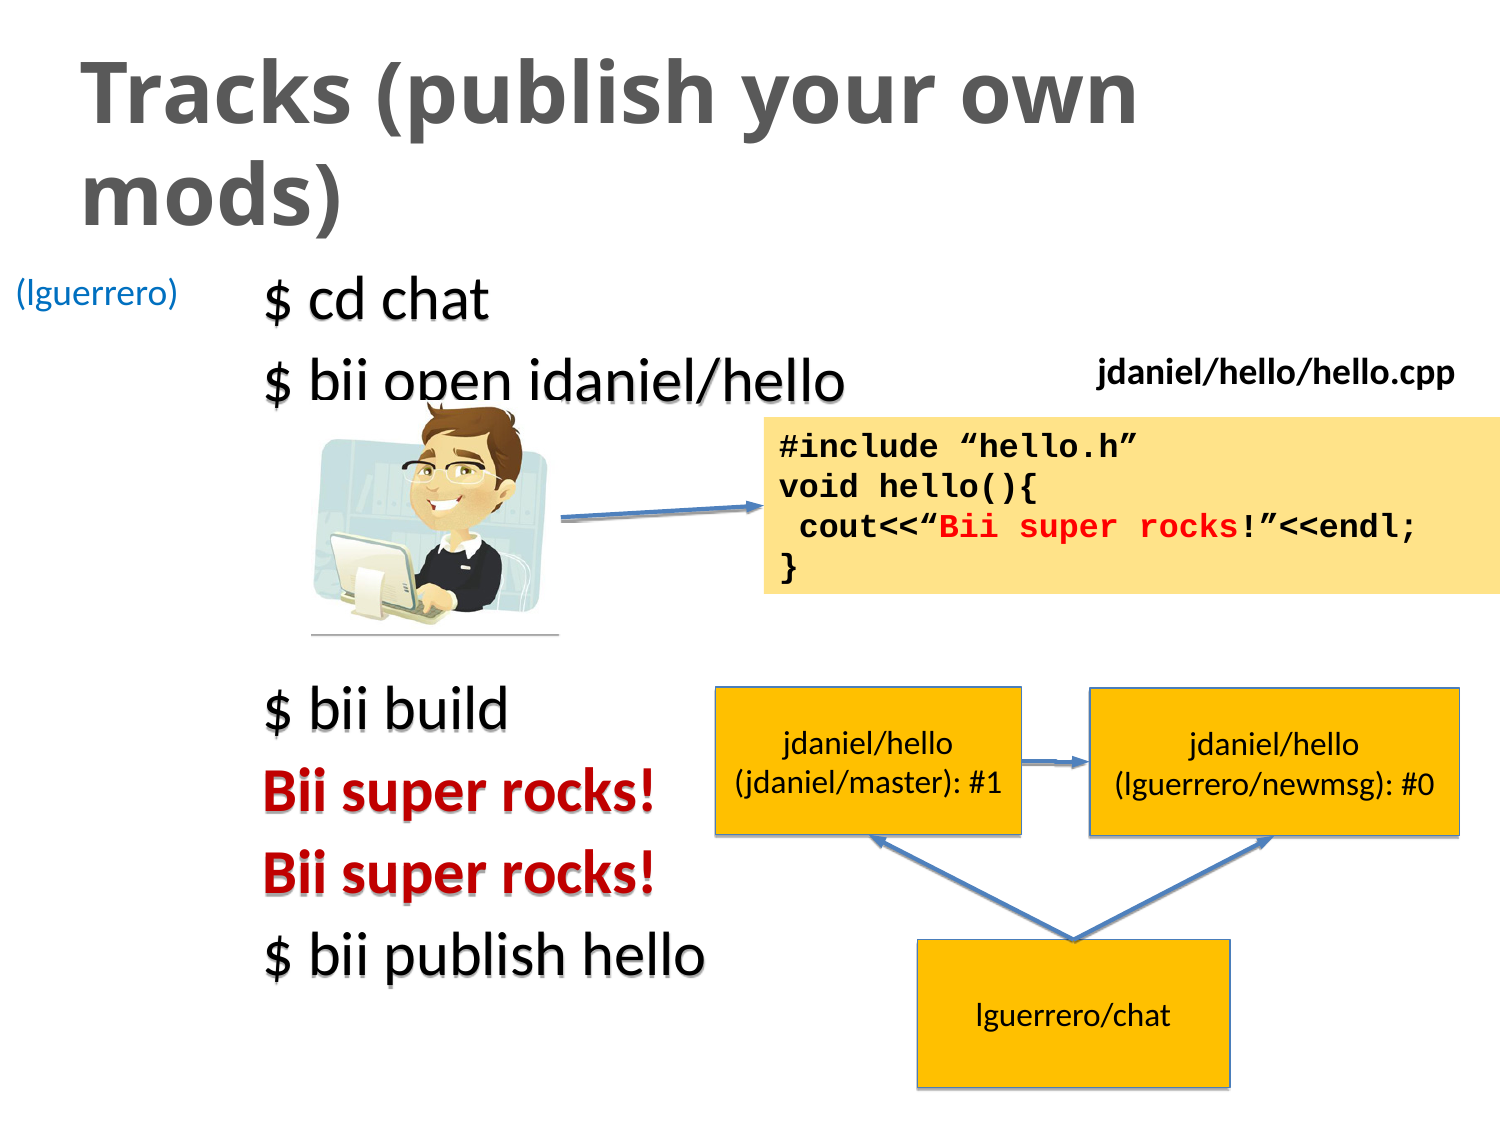

Tracks (publish your own mods)
# $ cd chat
$ bii open jdaniel/hello
$ bii build
Bii super rocks!
Bii super rocks!
$ bii publish hello
(lguerrero)
jdaniel/hello/hello.cpp
#include “hello.h”
void hello(){
 cout<<“Bii super rocks!”<<endl;
}
jdaniel/hello
(jdaniel/master): #1
jdaniel/hello
(lguerrero/newmsg): #0
lguerrero/chat